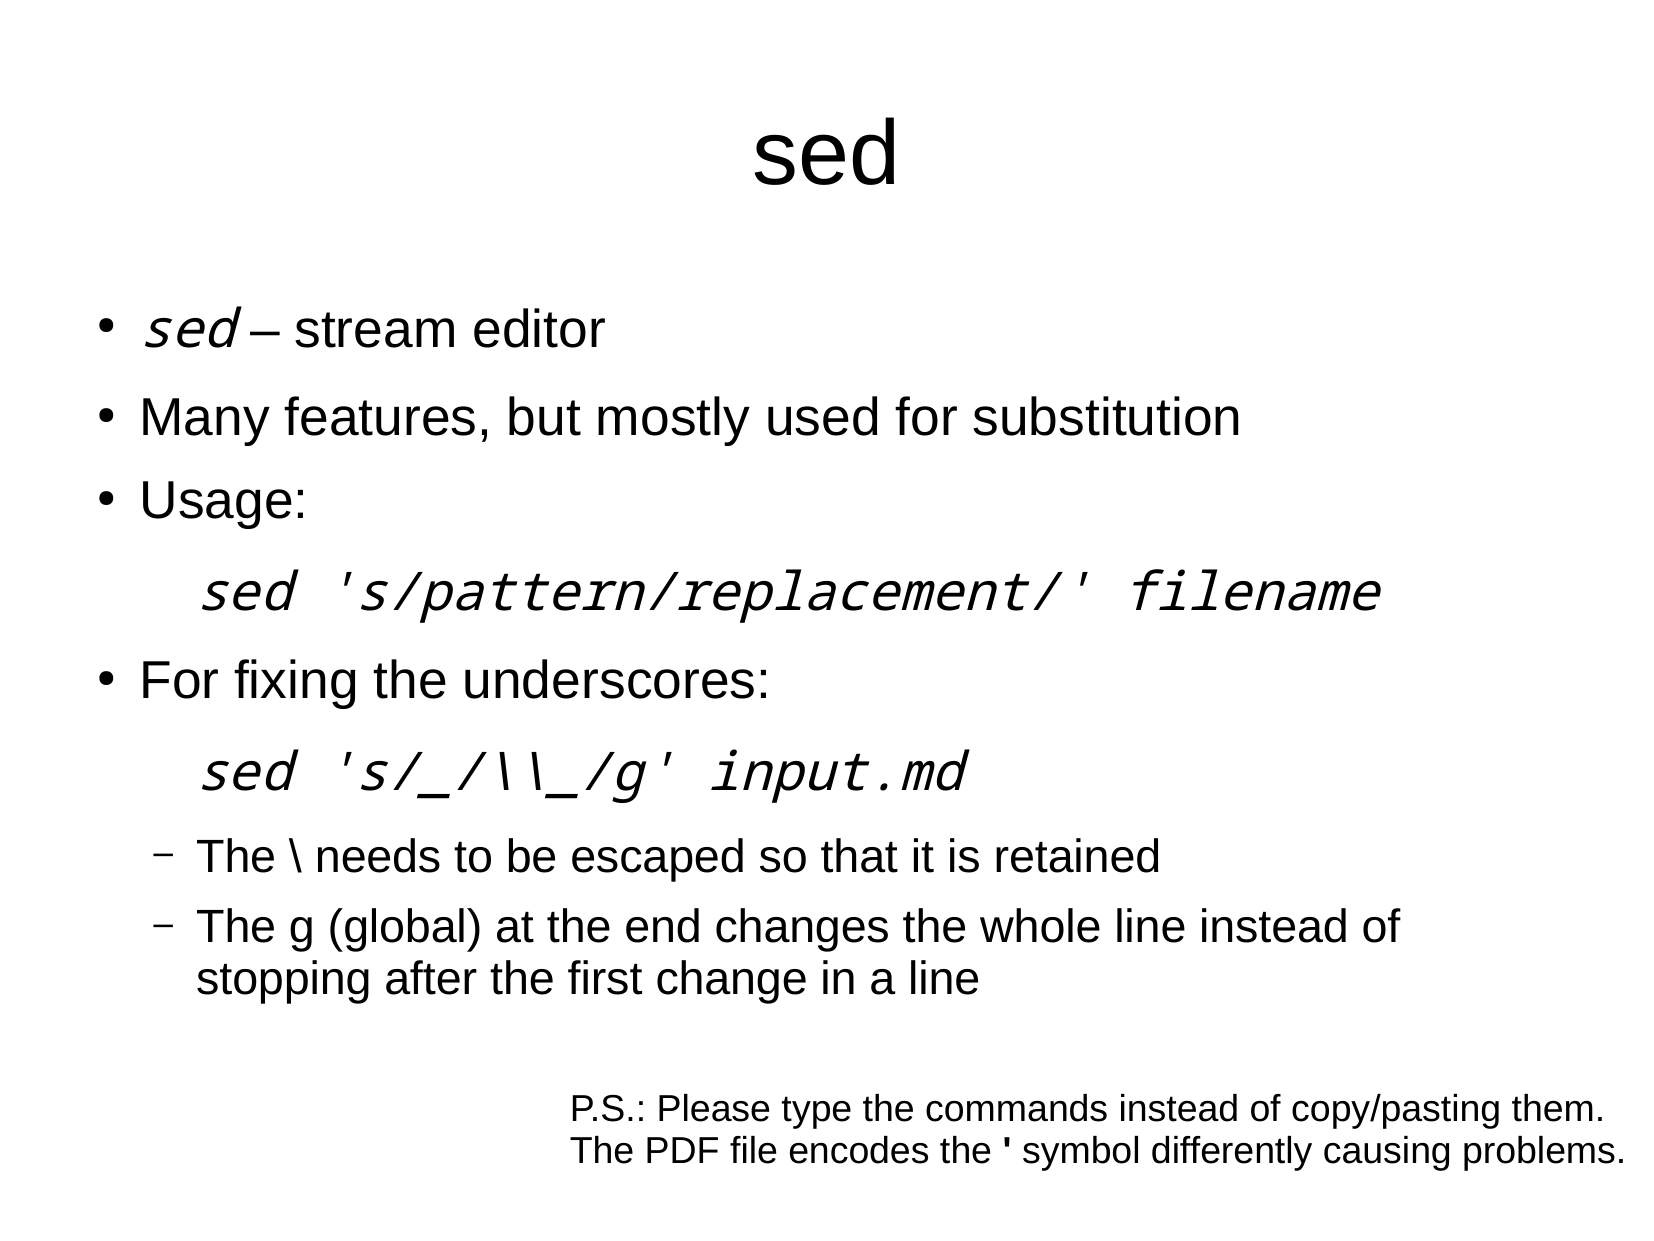

# sed
sed – stream editor
Many features, but mostly used for substitution
Usage:
sed 's/pattern/replacement/' filename
For fixing the underscores:
sed 's/_/\\_/g' input.md
The \ needs to be escaped so that it is retained
The g (global) at the end changes the whole line instead of
stopping after the first change in a line
P.S.: Please type the commands instead of copy/pasting them.
The PDF file encodes the ' symbol differently causing problems.